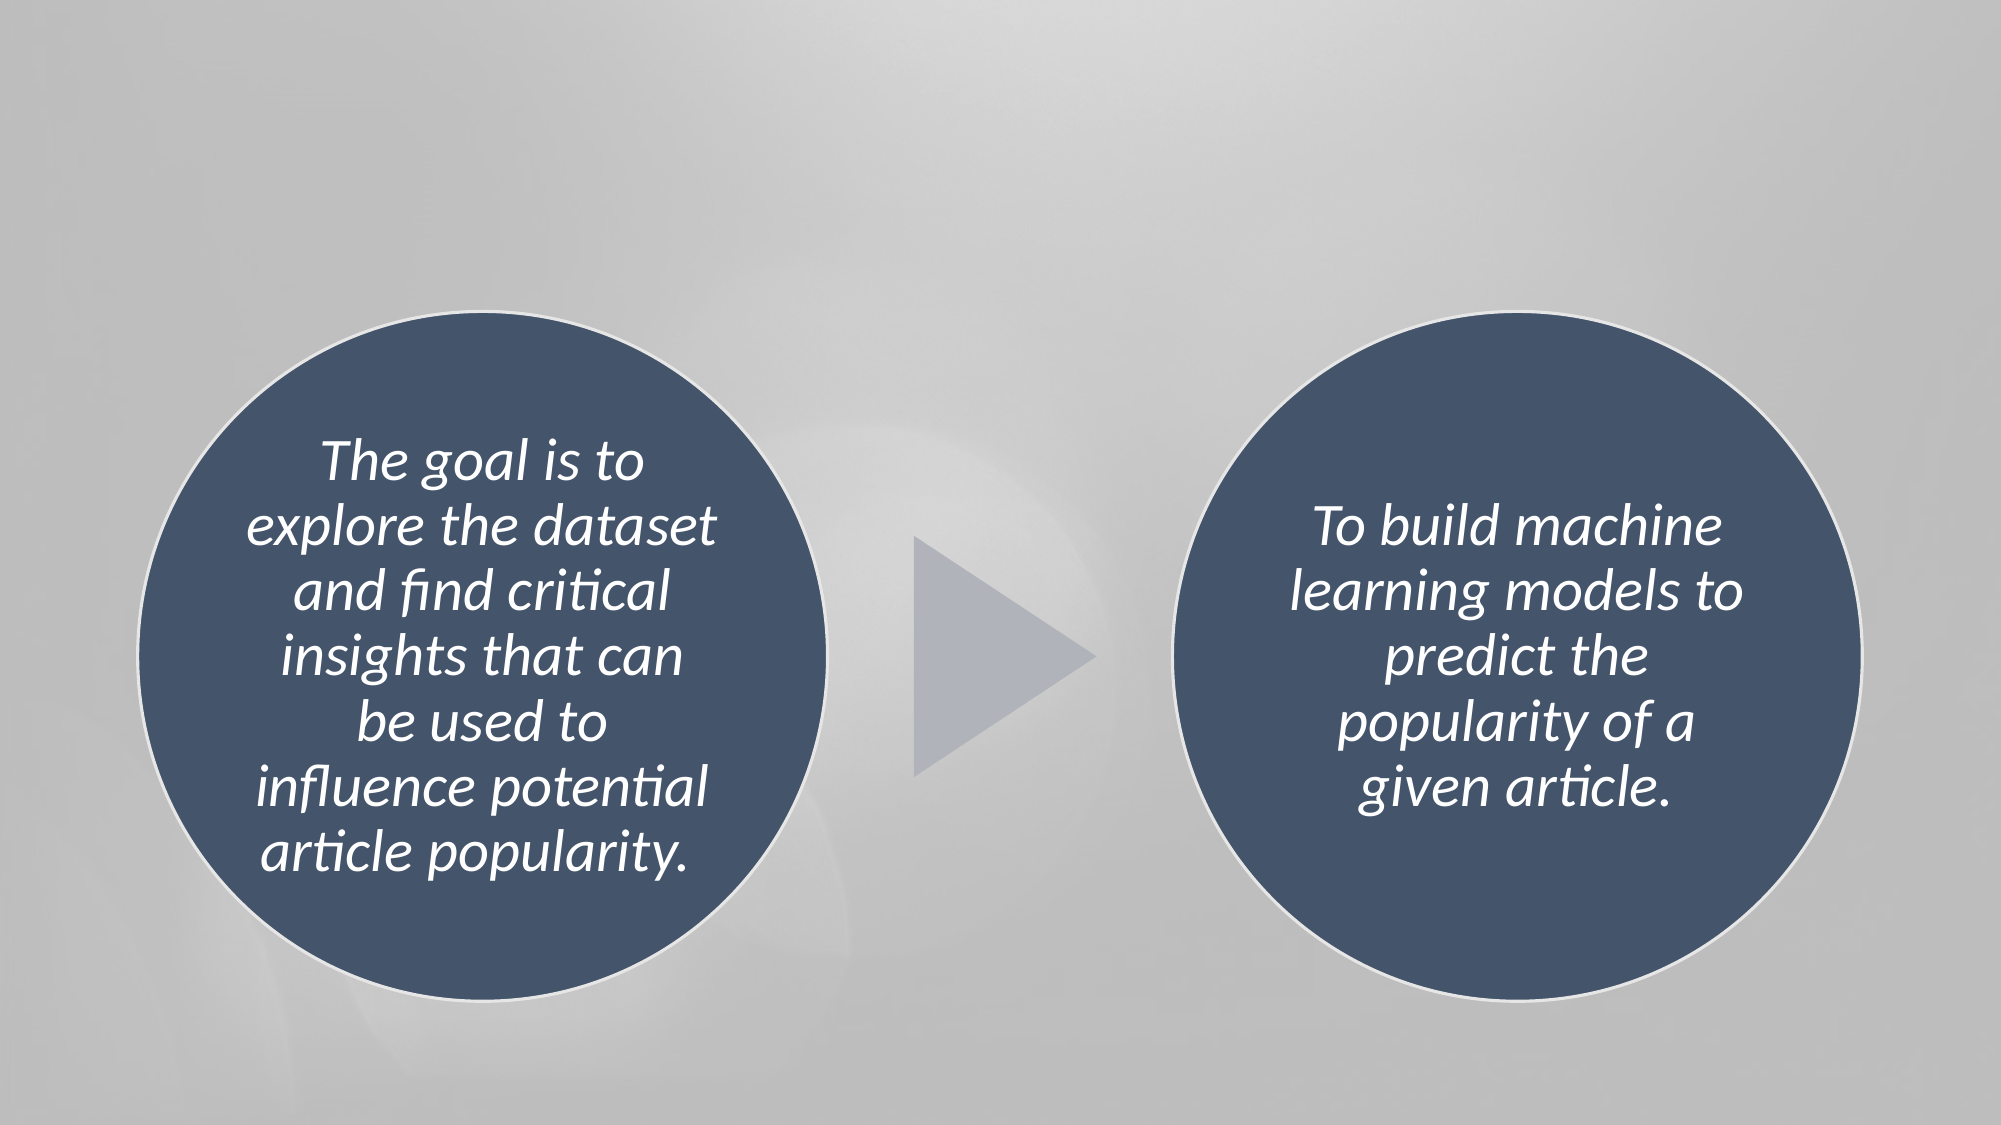

The goal is to explore the dataset and find critical insights that can be used to influence potential article popularity.
To build machine learning models to predict the popularity of a given article.